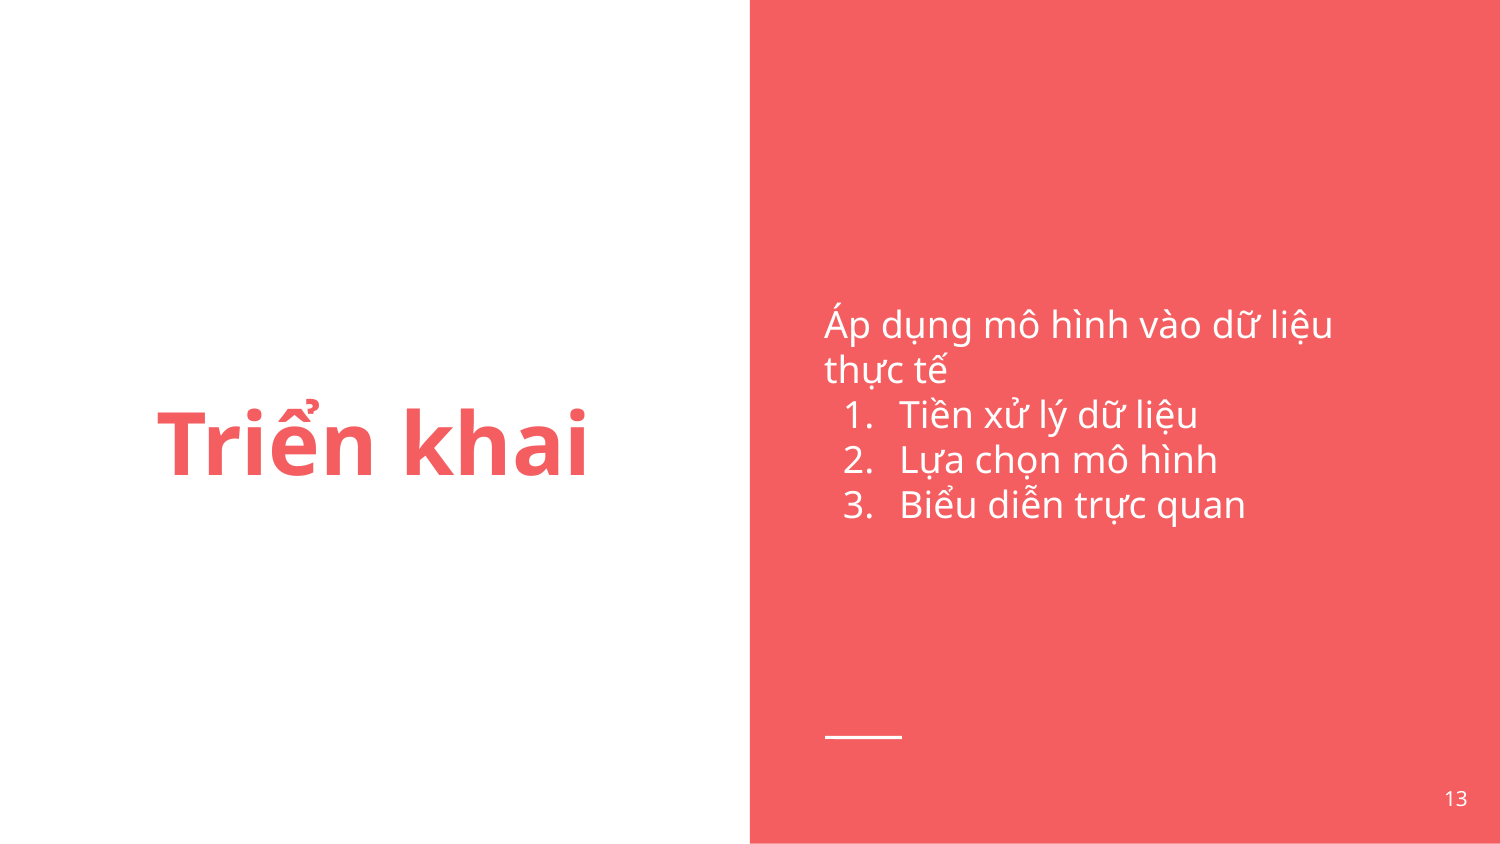

# Triển khai
Áp dụng mô hình vào dữ liệu thực tế
Tiền xử lý dữ liệu
Lựa chọn mô hình
Biểu diễn trực quan